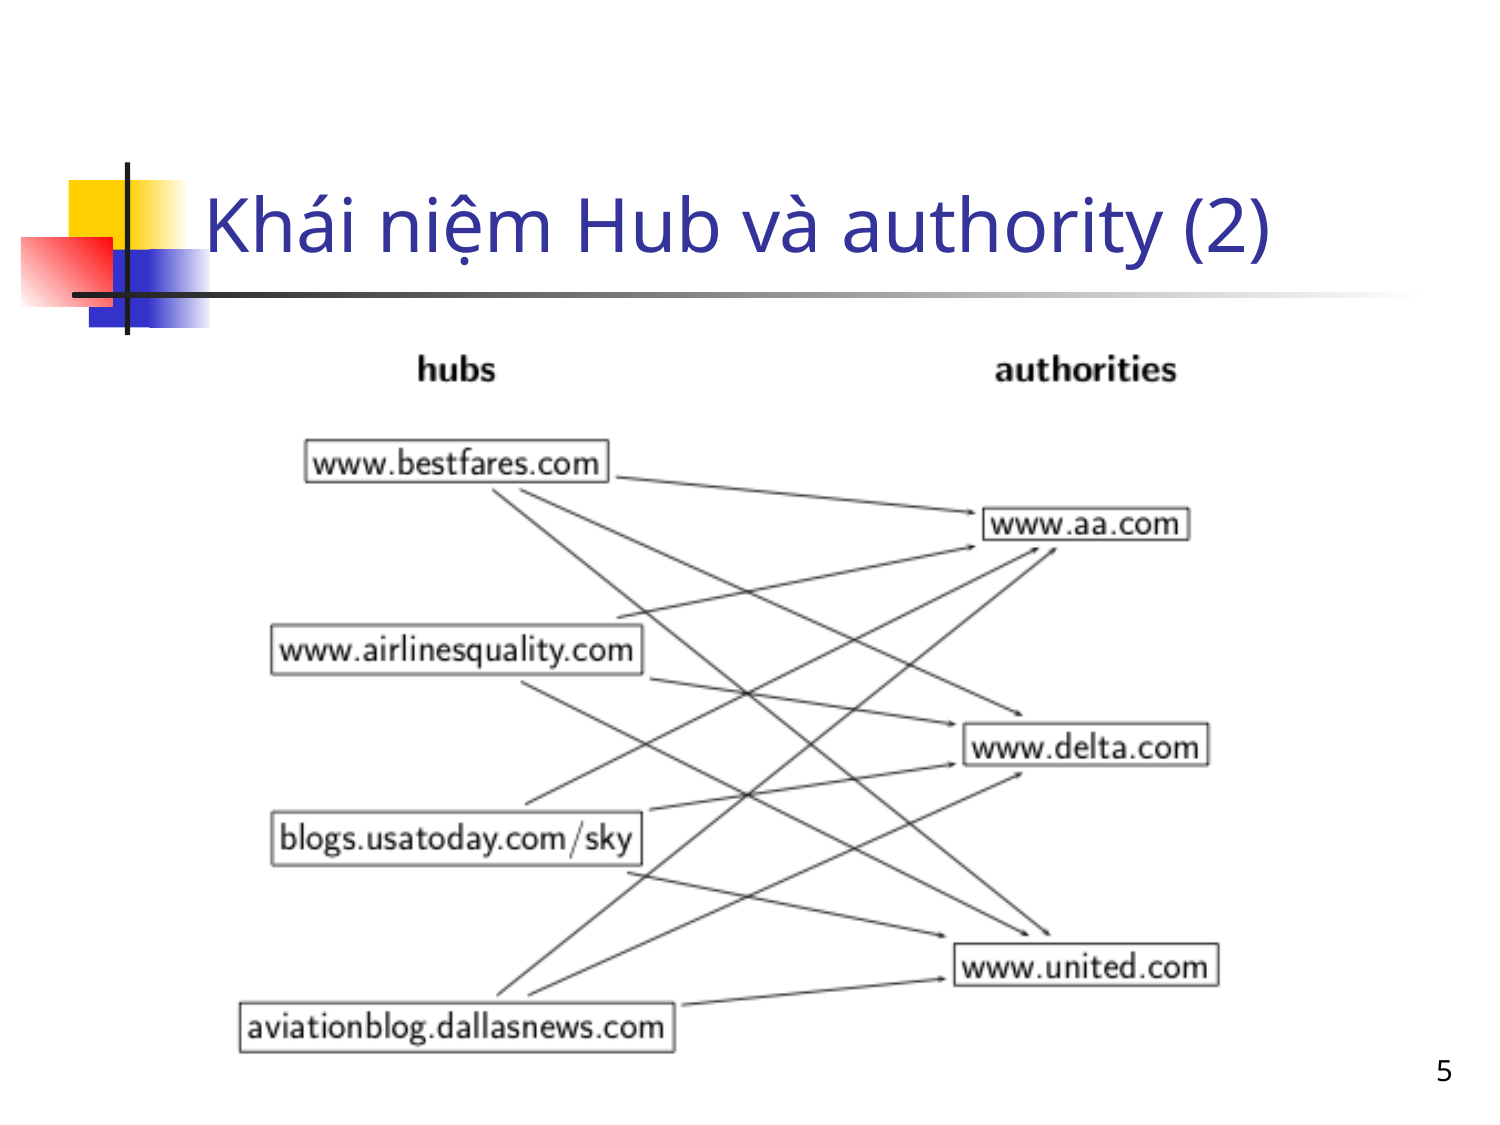

# Khái niệm Hub và authority (2)